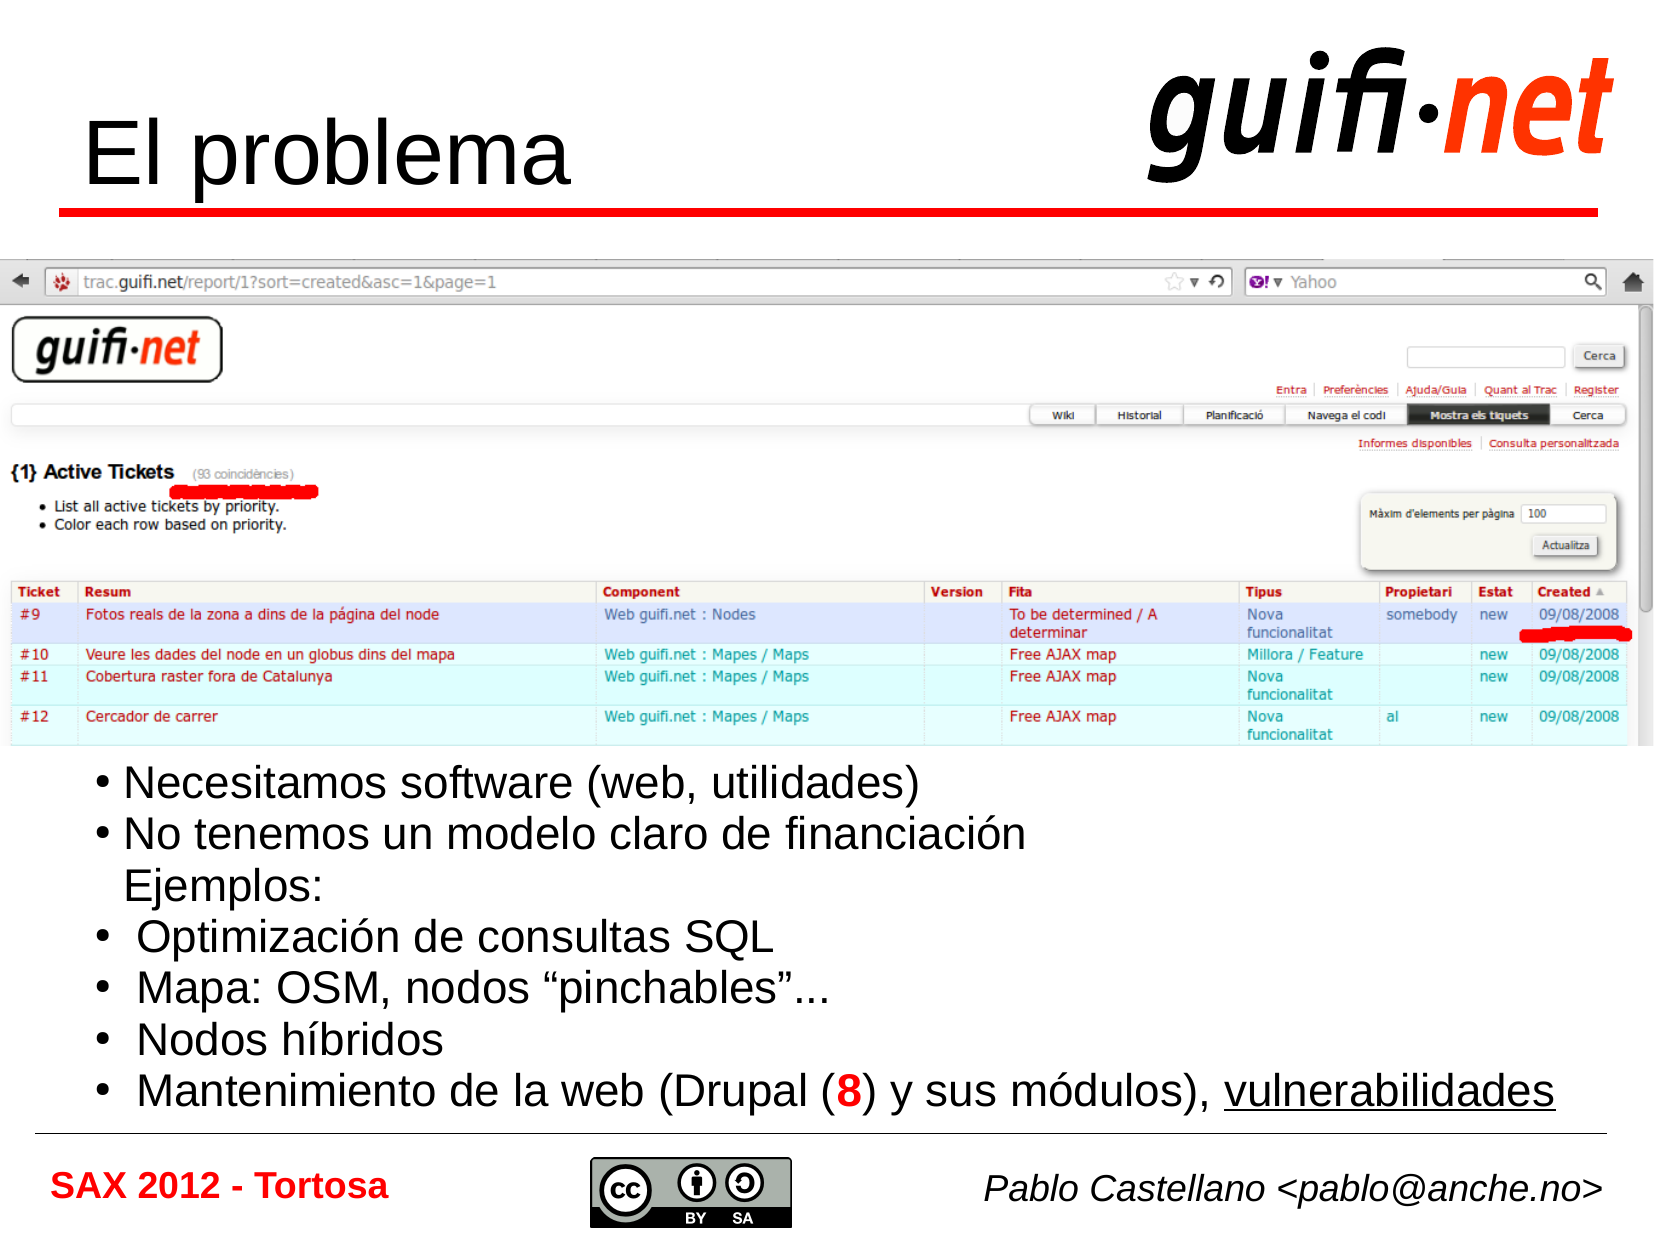

# El problema
 Necesitamos software (web, utilidades)
 No tenemos un modelo claro de financiación
 Ejemplos:
 Optimización de consultas SQL
 Mapa: OSM, nodos “pinchables”...
 Nodos híbridos
 Mantenimiento de la web (Drupal (8) y sus módulos), vulnerabilidades
SAX 2012 - Tortosa
Pablo Castellano <pablo@anche.no>